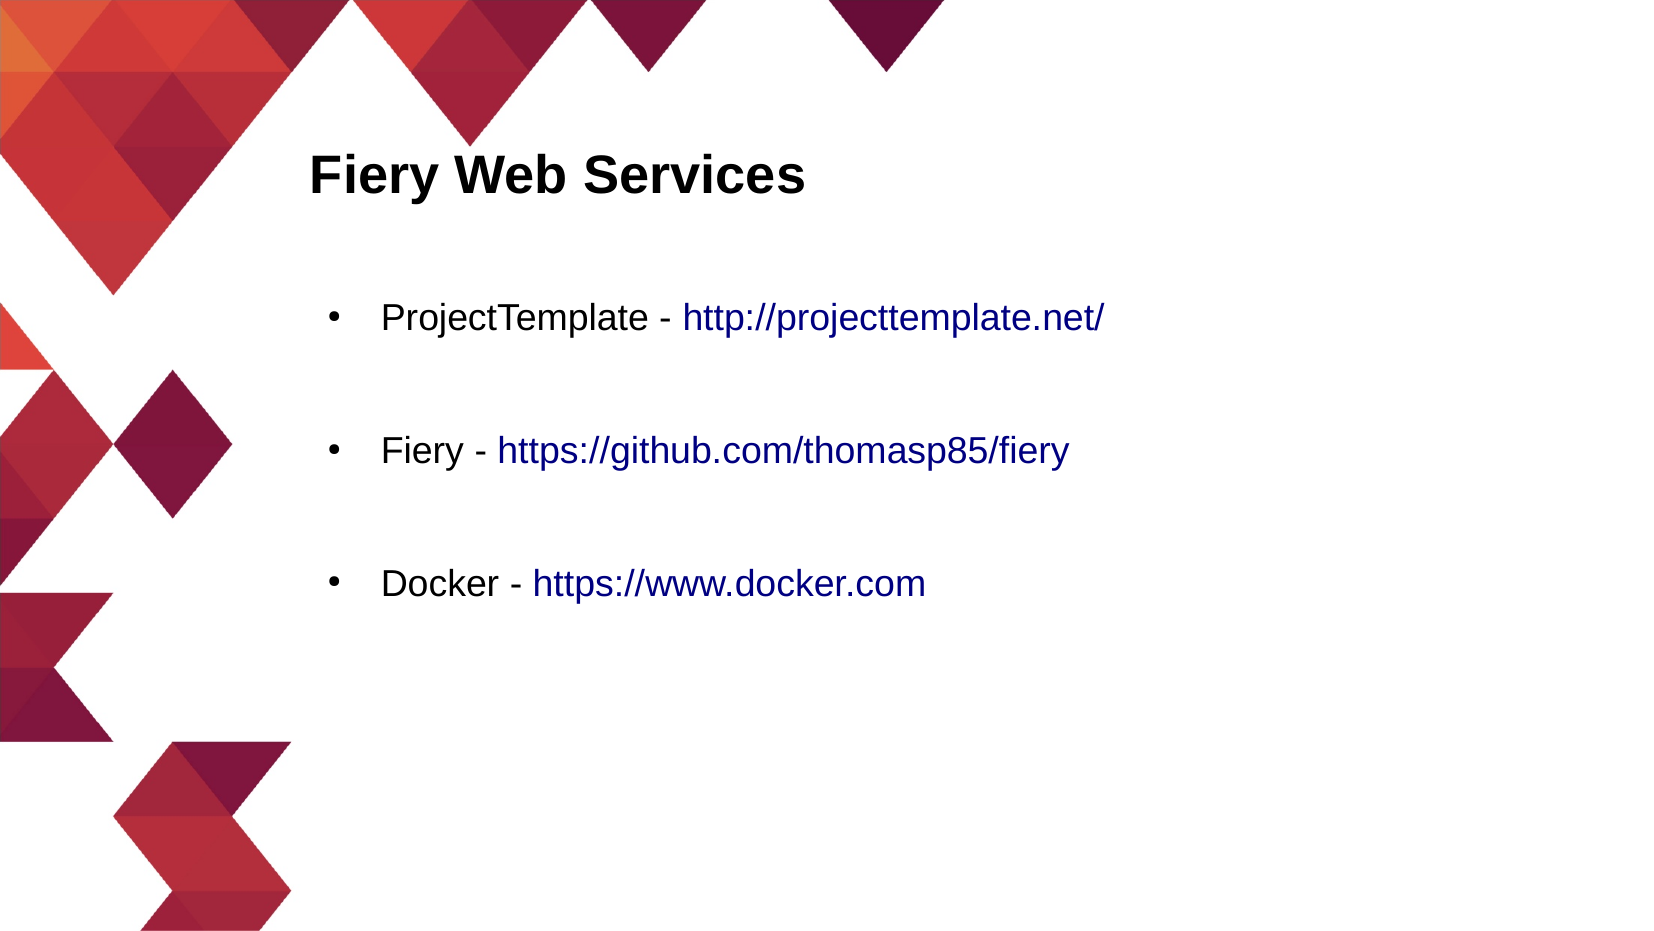

# Fiery Web Services
ProjectTemplate - http://projecttemplate.net/
Fiery - https://github.com/thomasp85/fiery
Docker - https://www.docker.com